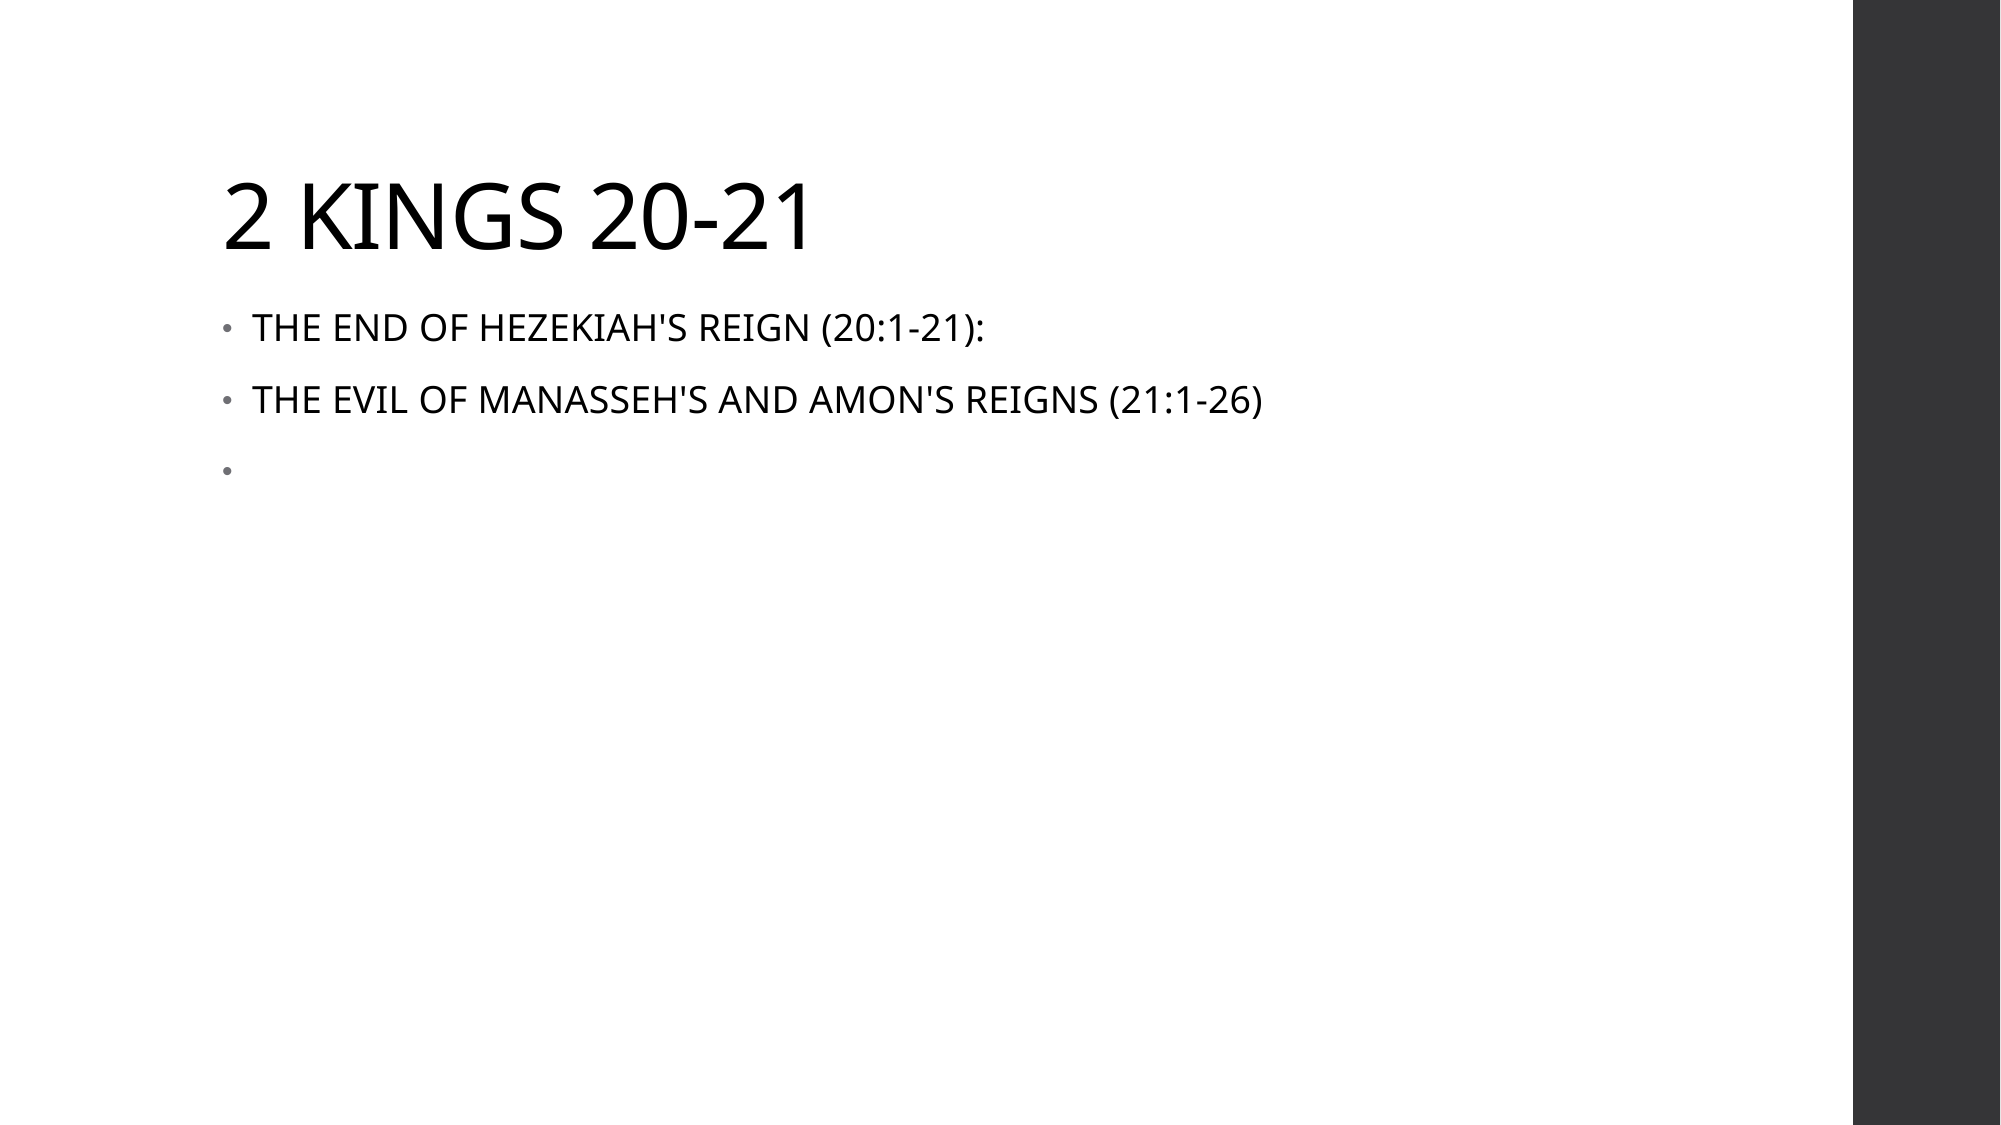

# 2 KINGS 20-21
THE END OF HEZEKIAH'S REIGN (20:1-21):
THE EVIL OF MANASSEH'S AND AMON'S REIGNS (21:1-26)